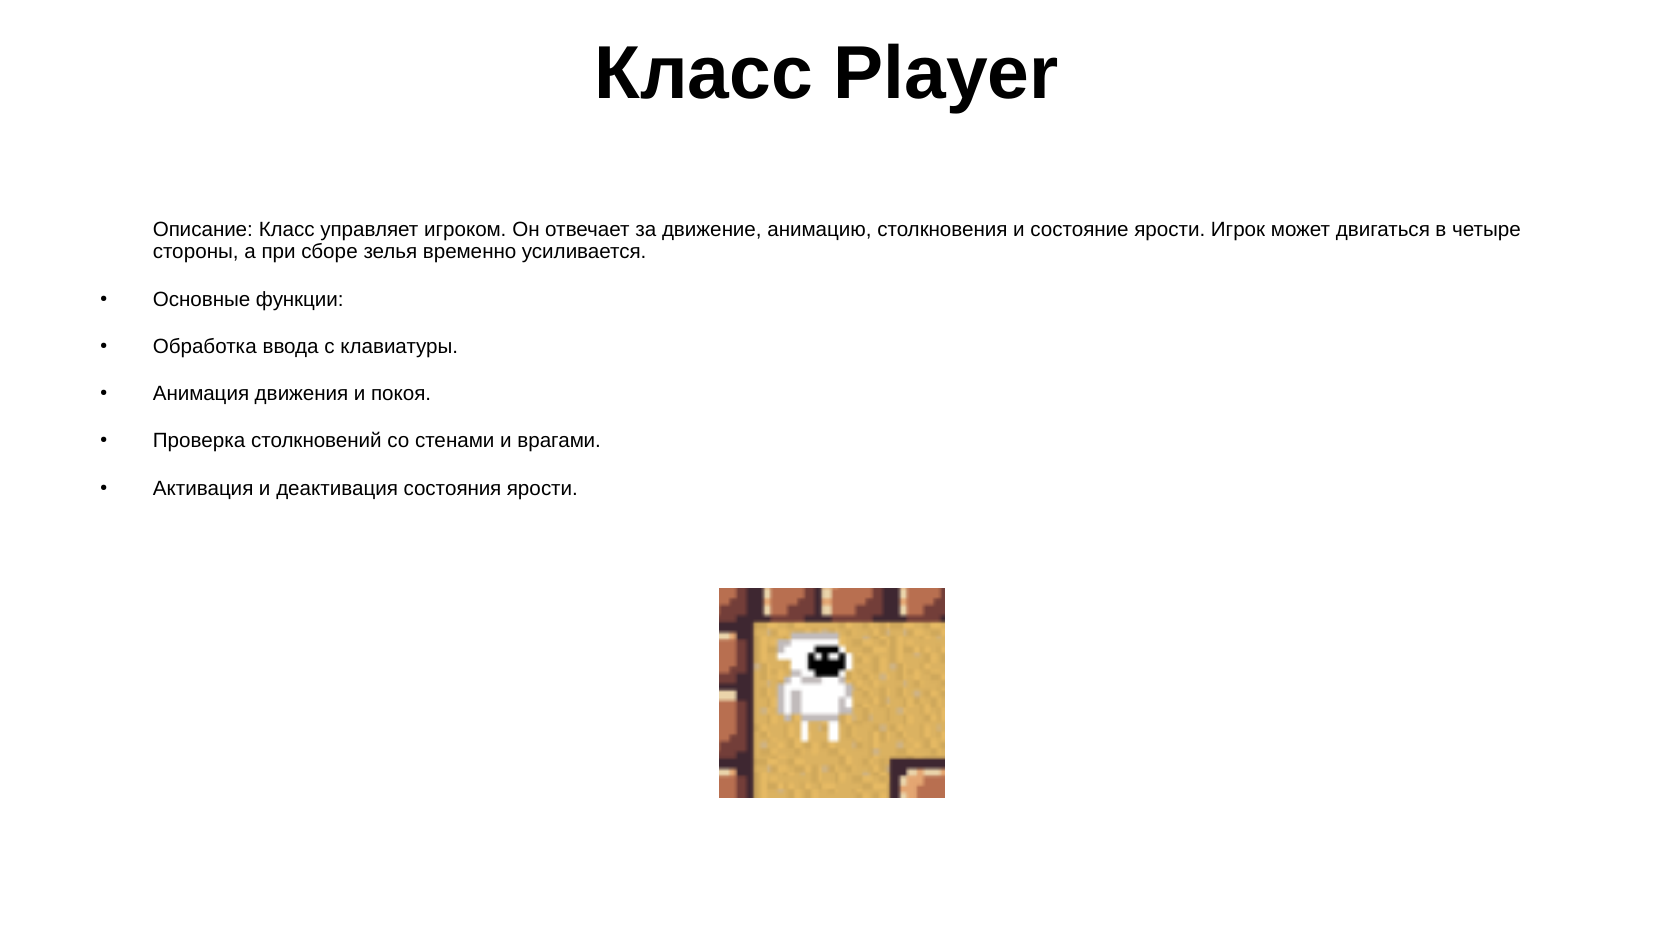

# Класс Player
Описание: Класс управляет игроком. Он отвечает за движение, анимацию, столкновения и состояние ярости. Игрок может двигаться в четыре стороны, а при сборе зелья временно усиливается.
Основные функции:
Обработка ввода с клавиатуры.
Анимация движения и покоя.
Проверка столкновений со стенами и врагами.
Активация и деактивация состояния ярости.